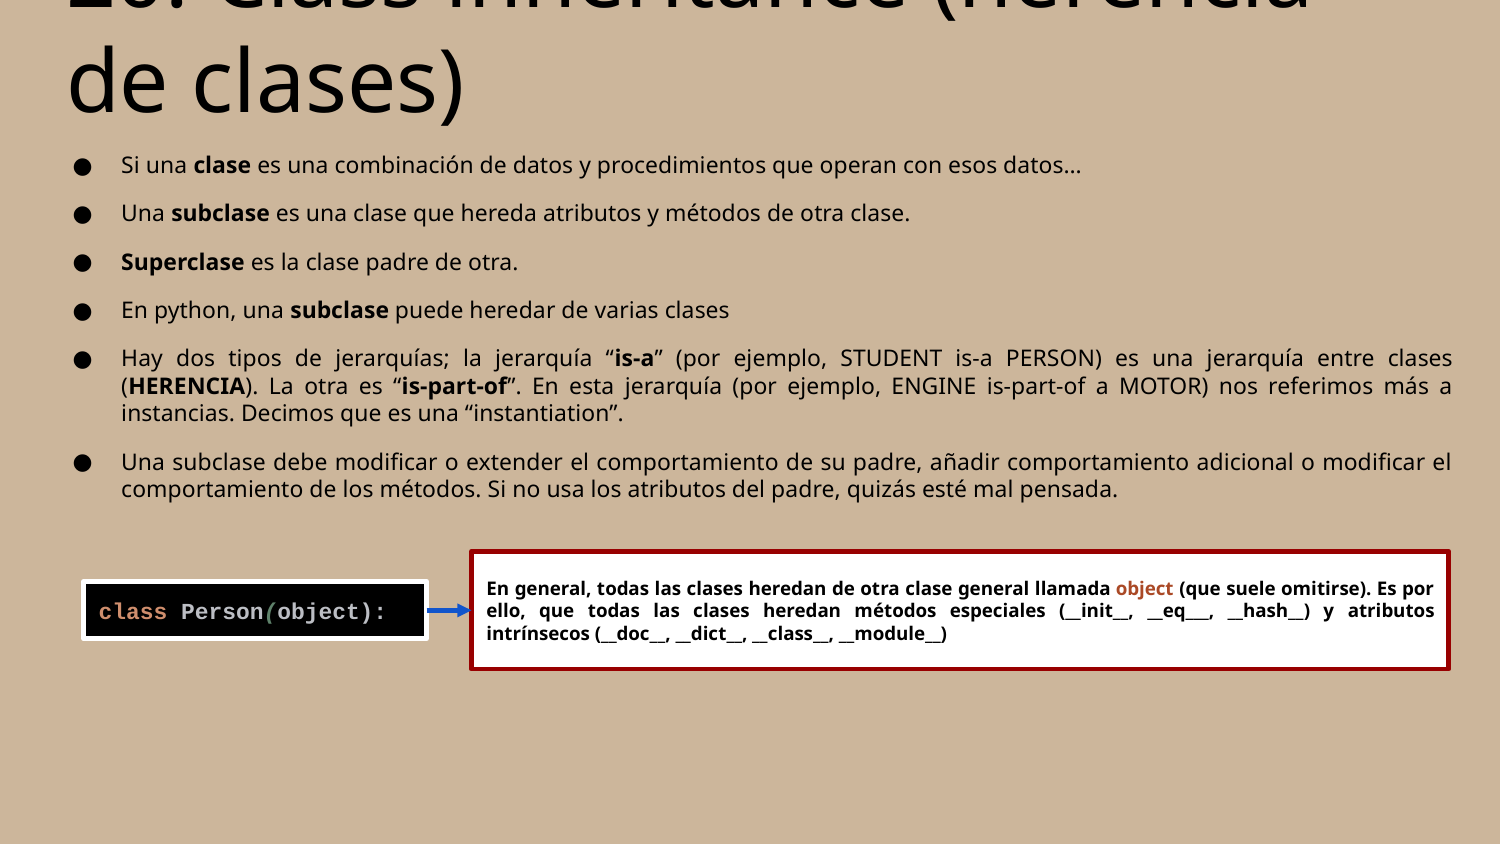

# 20. Class inheritance (herencia de clases)
Si una clase es una combinación de datos y procedimientos que operan con esos datos…
Una subclase es una clase que hereda atributos y métodos de otra clase.
Superclase es la clase padre de otra.
En python, una subclase puede heredar de varias clases
Hay dos tipos de jerarquías; la jerarquía “is-a” (por ejemplo, STUDENT is-a PERSON) es una jerarquía entre clases (HERENCIA). La otra es “is-part-of”. En esta jerarquía (por ejemplo, ENGINE is-part-of a MOTOR) nos referimos más a instancias. Decimos que es una “instantiation”.
Una subclase debe modificar o extender el comportamiento de su padre, añadir comportamiento adicional o modificar el comportamiento de los métodos. Si no usa los atributos del padre, quizás esté mal pensada.
En general, todas las clases heredan de otra clase general llamada object (que suele omitirse). Es por ello, que todas las clases heredan métodos especiales (__init__, __eq___, __hash__) y atributos intrínsecos (__doc__, __dict__, __class__, __module__)
class Person(object):